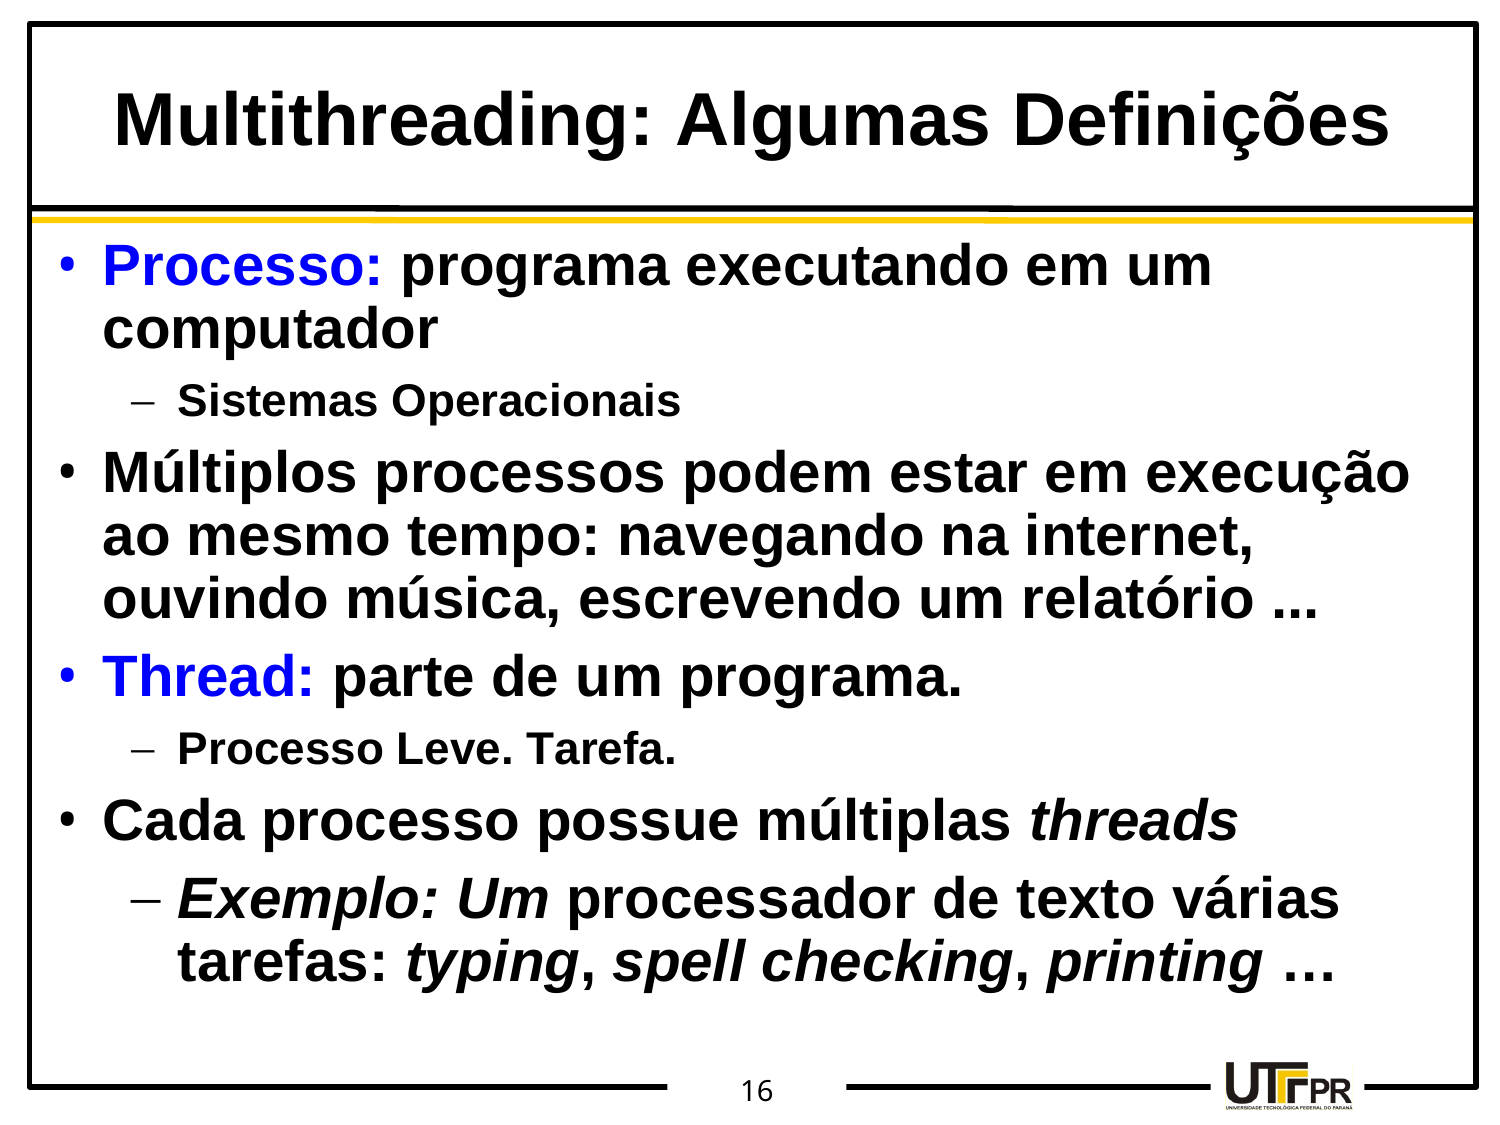

# Multithreading: Algumas Definições
Processo: programa executando em um computador
Sistemas Operacionais
Múltiplos processos podem estar em execução ao mesmo tempo: navegando na internet, ouvindo música, escrevendo um relatório ...
Thread: parte de um programa.
Processo Leve. Tarefa.
Cada processo possue múltiplas threads
Exemplo: Um processador de texto várias tarefas: typing, spell checking, printing …